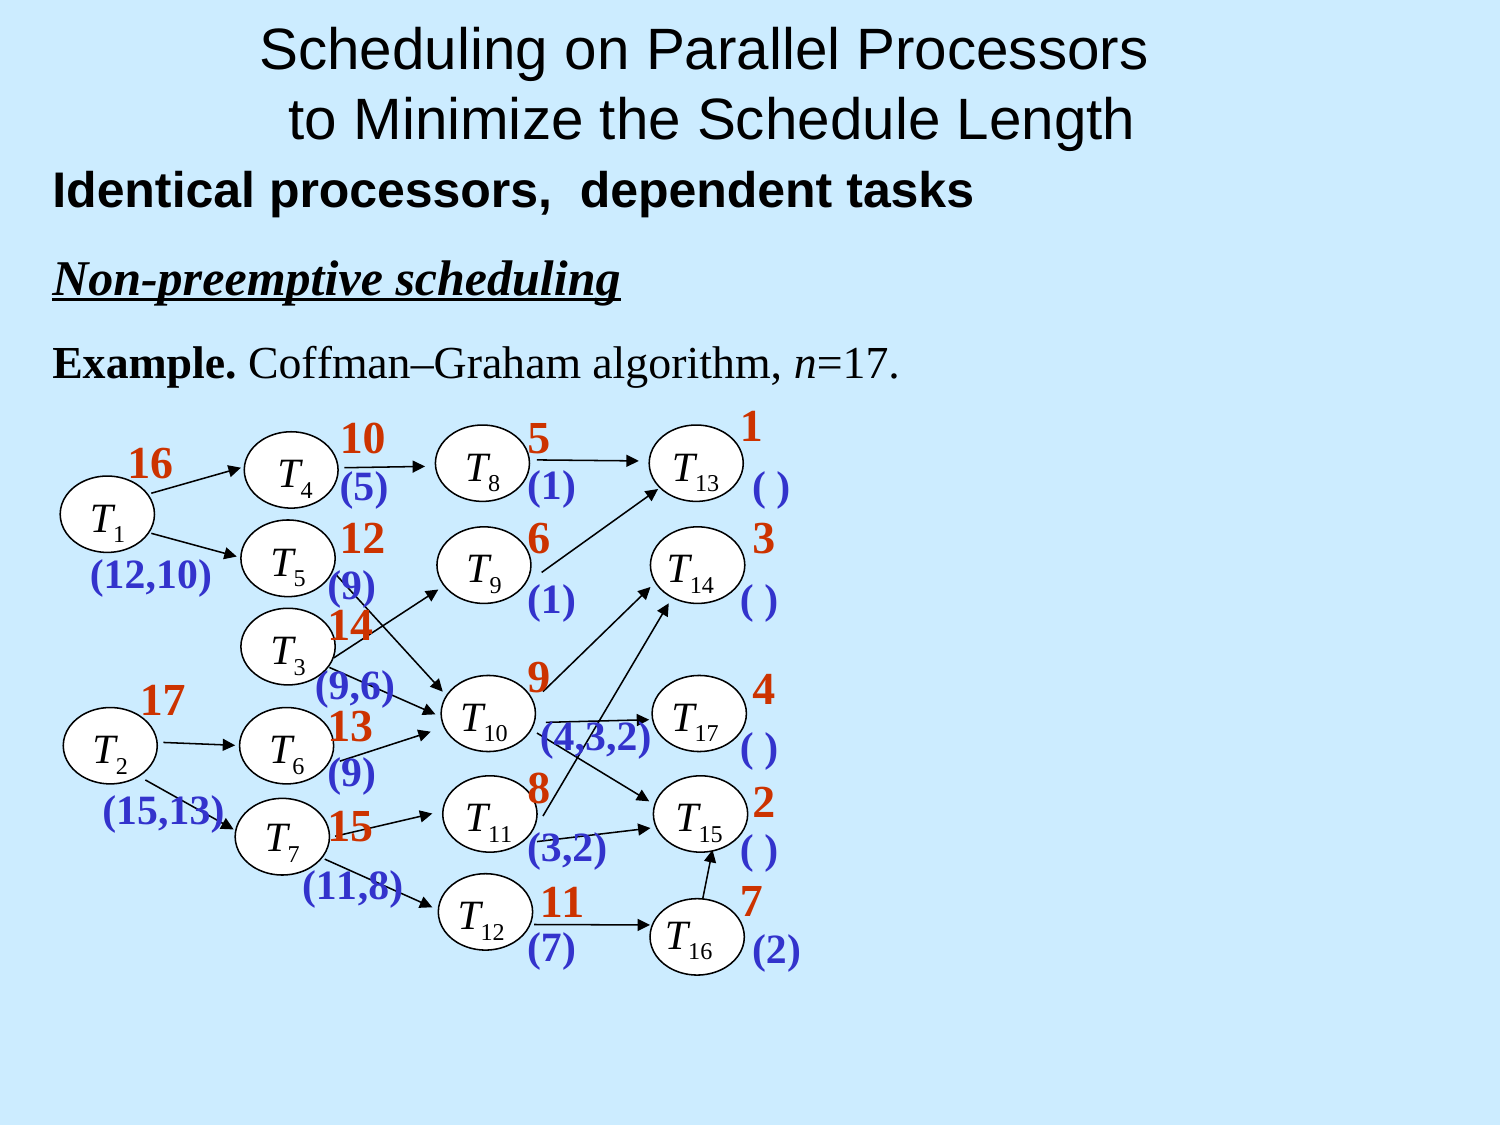

# Scheduling on Parallel Processors to Minimize the Schedule Length
Identical processors, dependent tasks
Non-preemptive scheduling
Example. Coffman–Graham algorithm, n=17.
1
10
5
T8
T13
T4
T1
T5
T9
T14
T3
T10
T17
T2
T6
T11
T15
T7
T12
T16
16
(1)
(1)
(5)
( )
( )
( )
( )
12
6
3
(12,10)
(9)
(9,6)
(9)
14
9
4
17
13
(4,3,2)
8
2
(15,13)
15
(3,2)
(11,8)
7
11
(7)
(2)